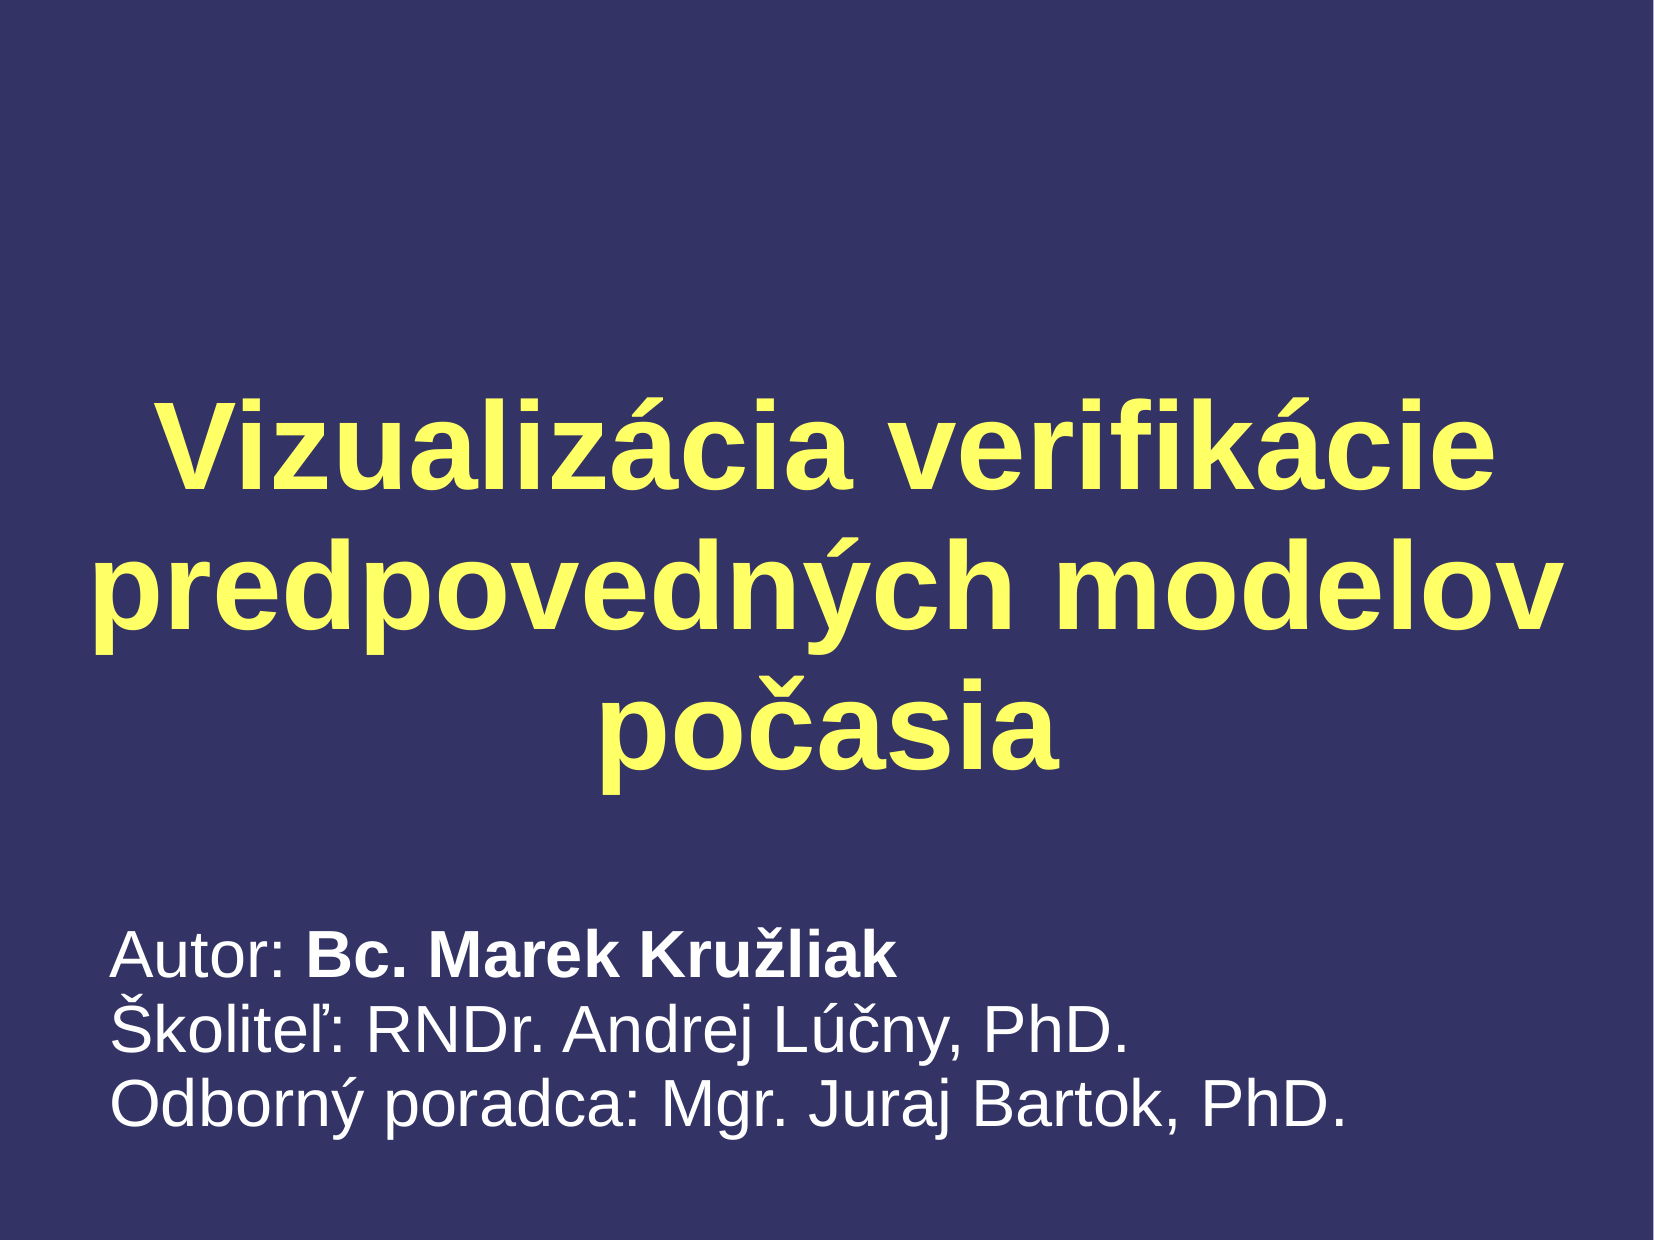

# Vizualizácia verifikácie predpovedných modelov počasia
Autor: Bc. Marek Kružliak
Školiteľ: RNDr. Andrej Lúčny, PhD.
Odborný poradca: Mgr. Juraj Bartok, PhD.